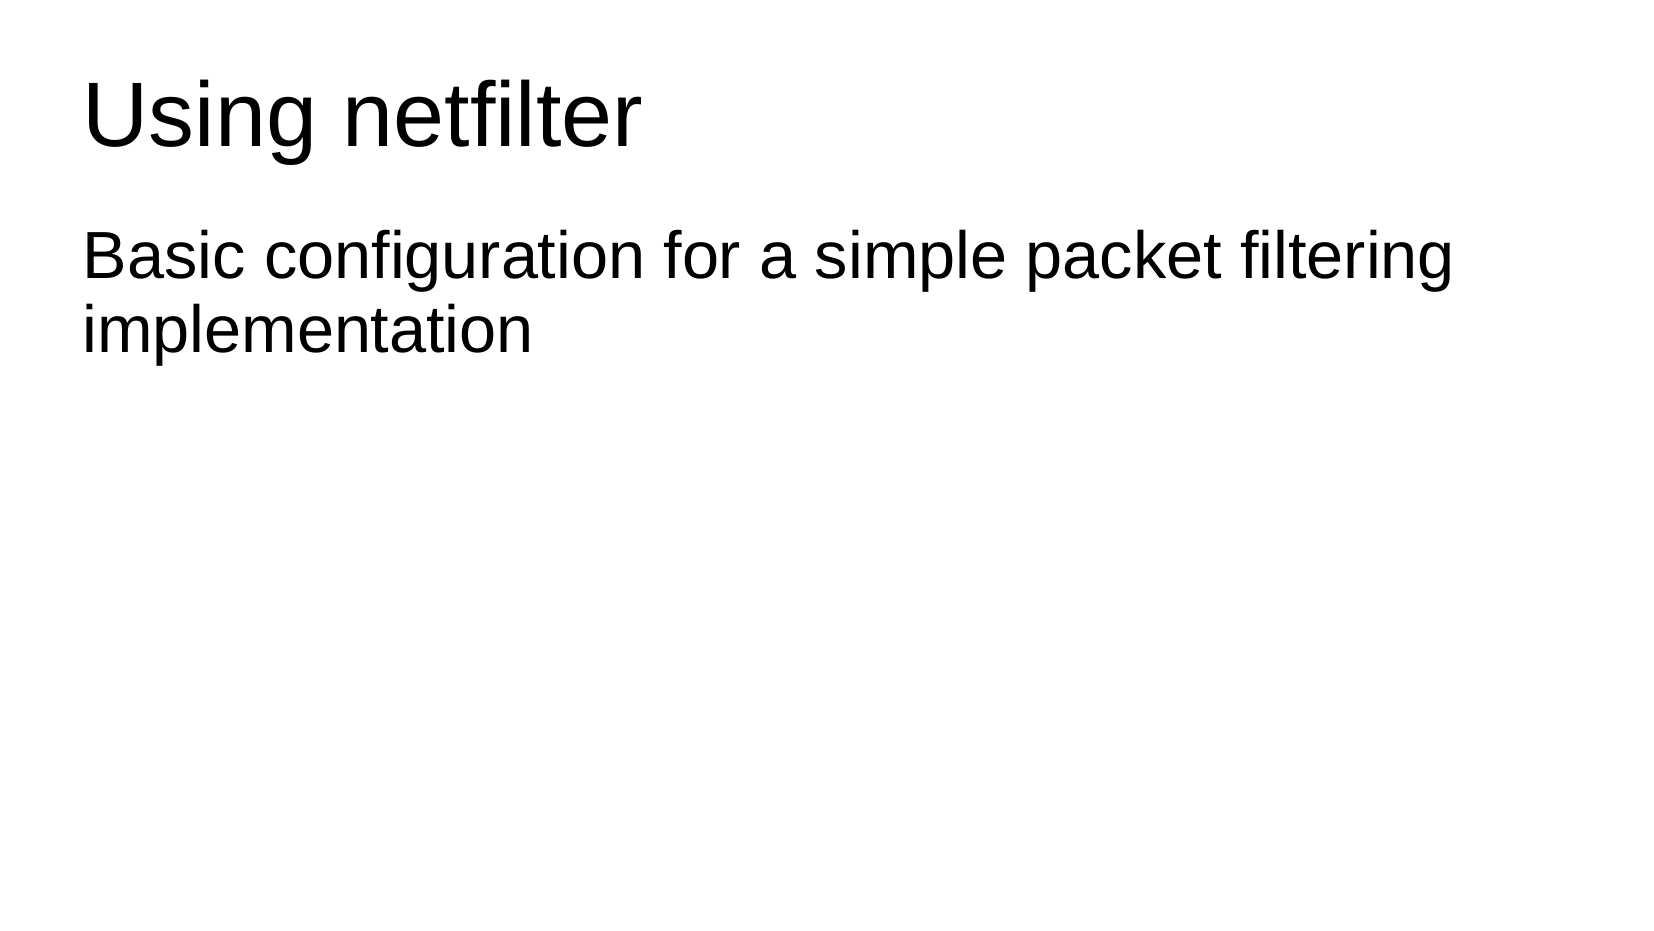

# Using netfilter
Basic configuration for a simple packet filtering implementation